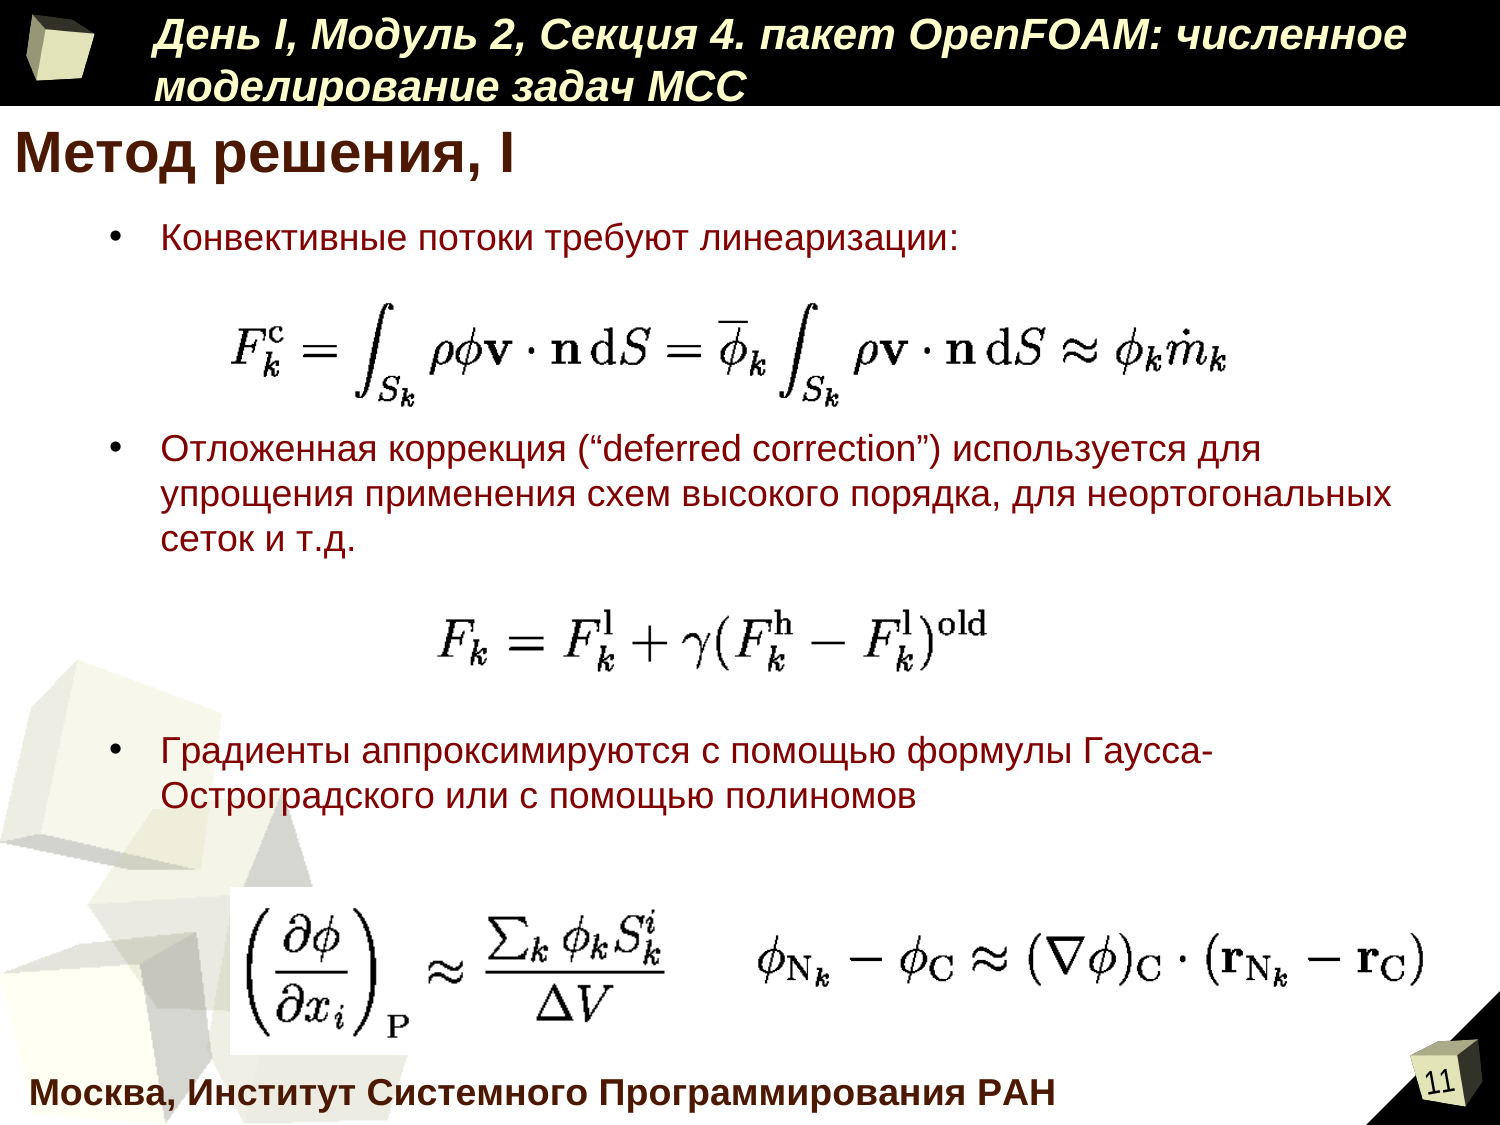

Метод решения, I
# Конвективные потоки требуют линеаризации:
Отложенная коррекция (“deferred correction”) используется для упрощения применения схем высокого порядка, для неортогональных сеток и т.д.
Градиенты аппроксимируются с помощью формулы Гаусса-Остроградского или с помощью полиномов